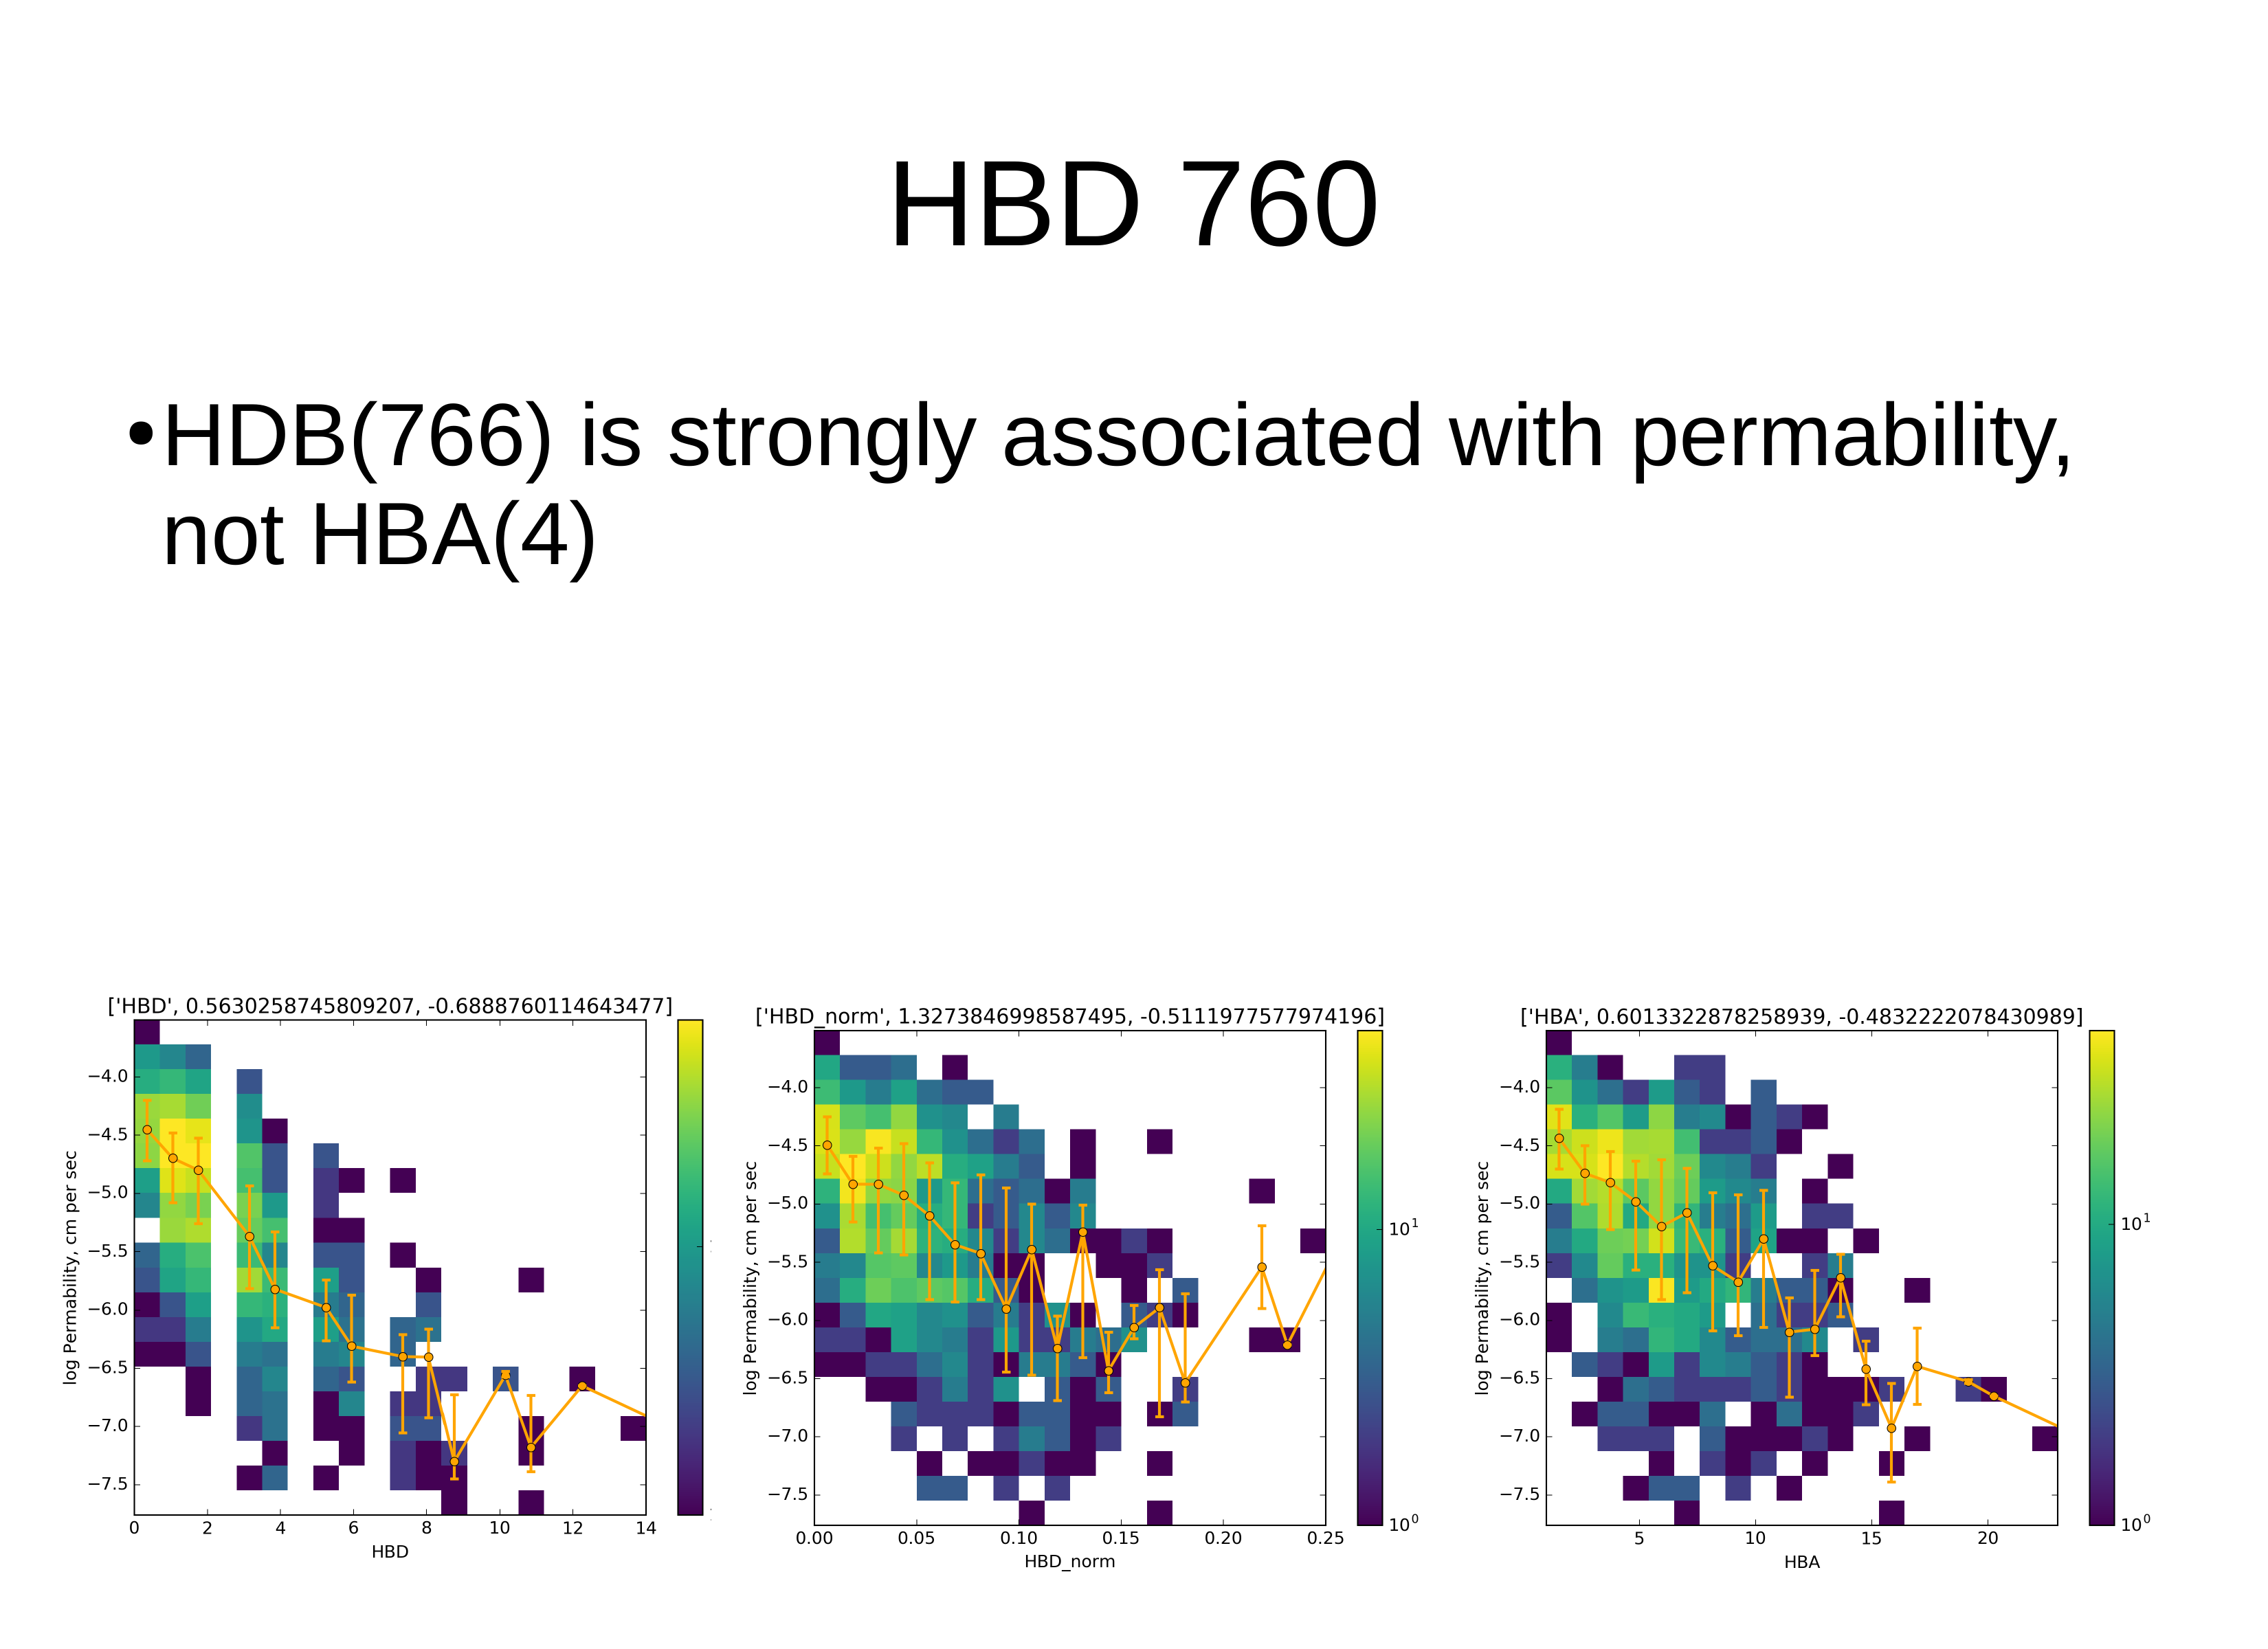

# HBD 760
HDB(766) is strongly associated with permability, not HBA(4)